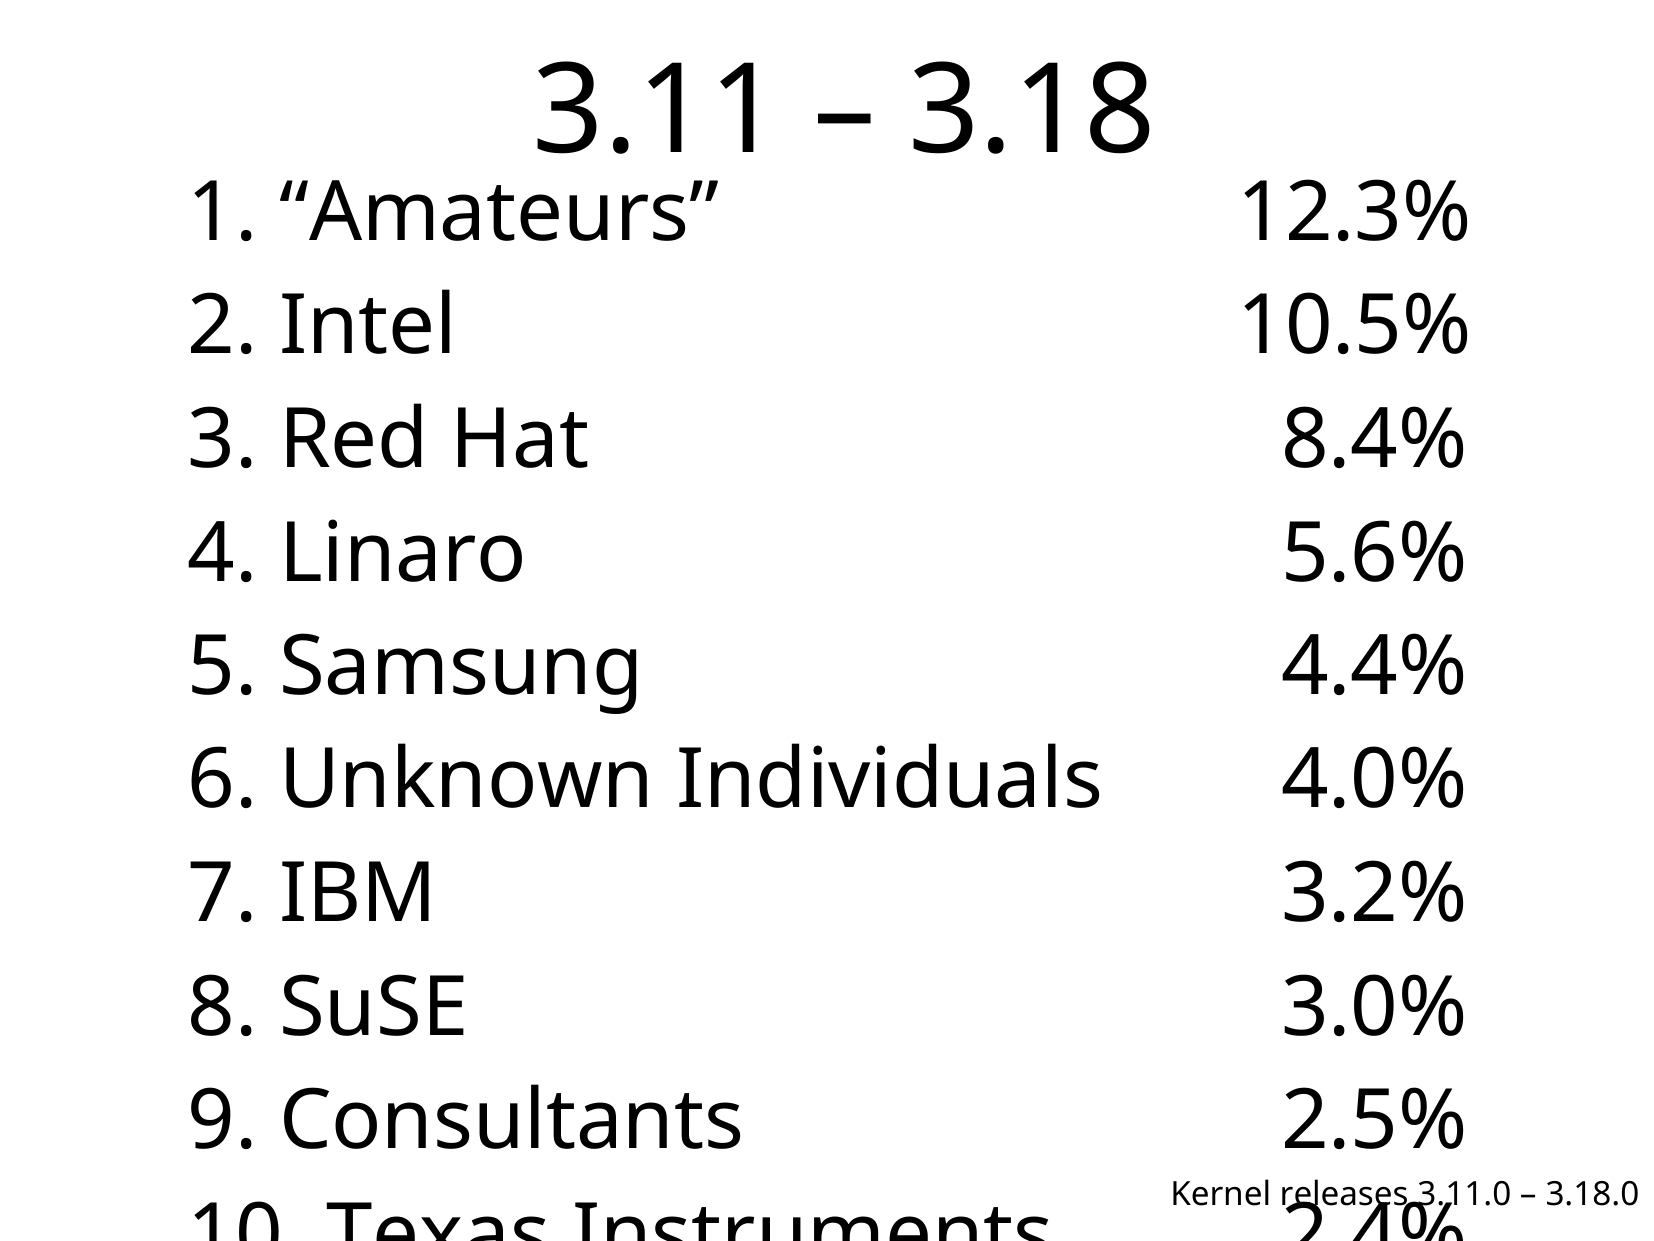

3.11 – 3.18
1. “Amateurs”							12.3%
2. Intel											10.5%
3. Red Hat									 8.4%
4. Linaro										 5.6%
5. Samsung								 4.4%
6. Unknown Individuals		 4.0%
7. IBM											 3.2%
8. SuSE											 3.0%
9. Consultants							 2.5%
10. Texas Instruments			 2.4%
Kernel releases 3.11.0 – 3.18.0